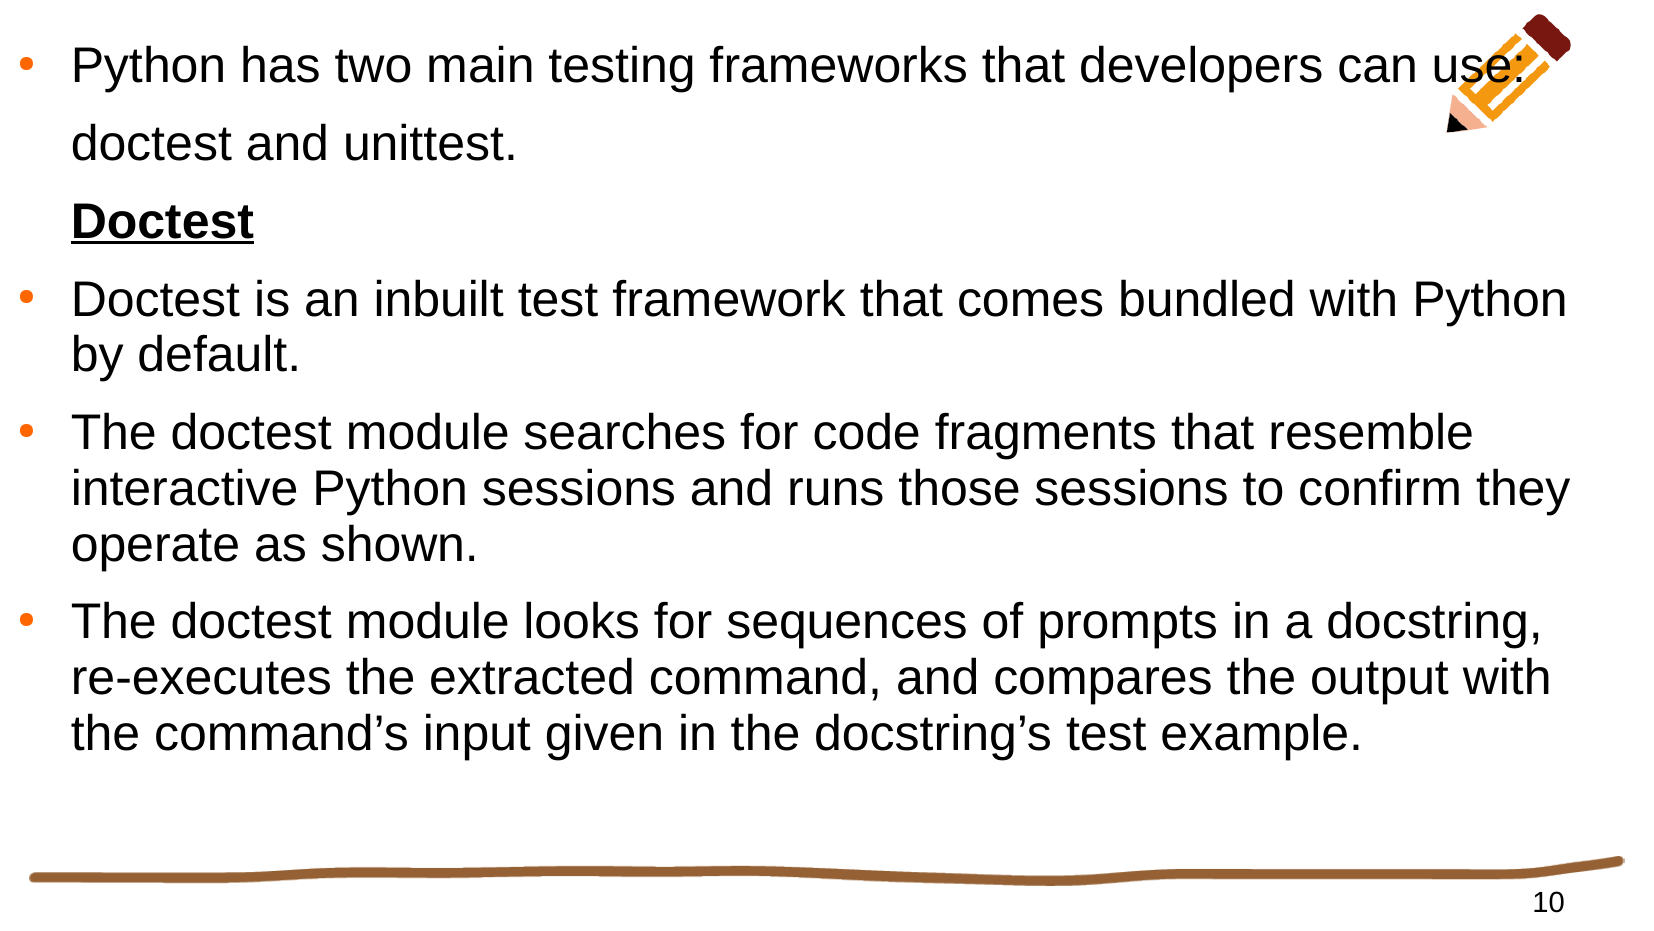

# Python has two main testing frameworks that developers can use:
doctest and unittest.
Doctest
Doctest is an inbuilt test framework that comes bundled with Python by default.
The doctest module searches for code fragments that resemble interactive Python sessions and runs those sessions to confirm they operate as shown.
The doctest module looks for sequences of prompts in a docstring, re-executes the extracted command, and compares the output with the command’s input given in the docstring’s test example.
10